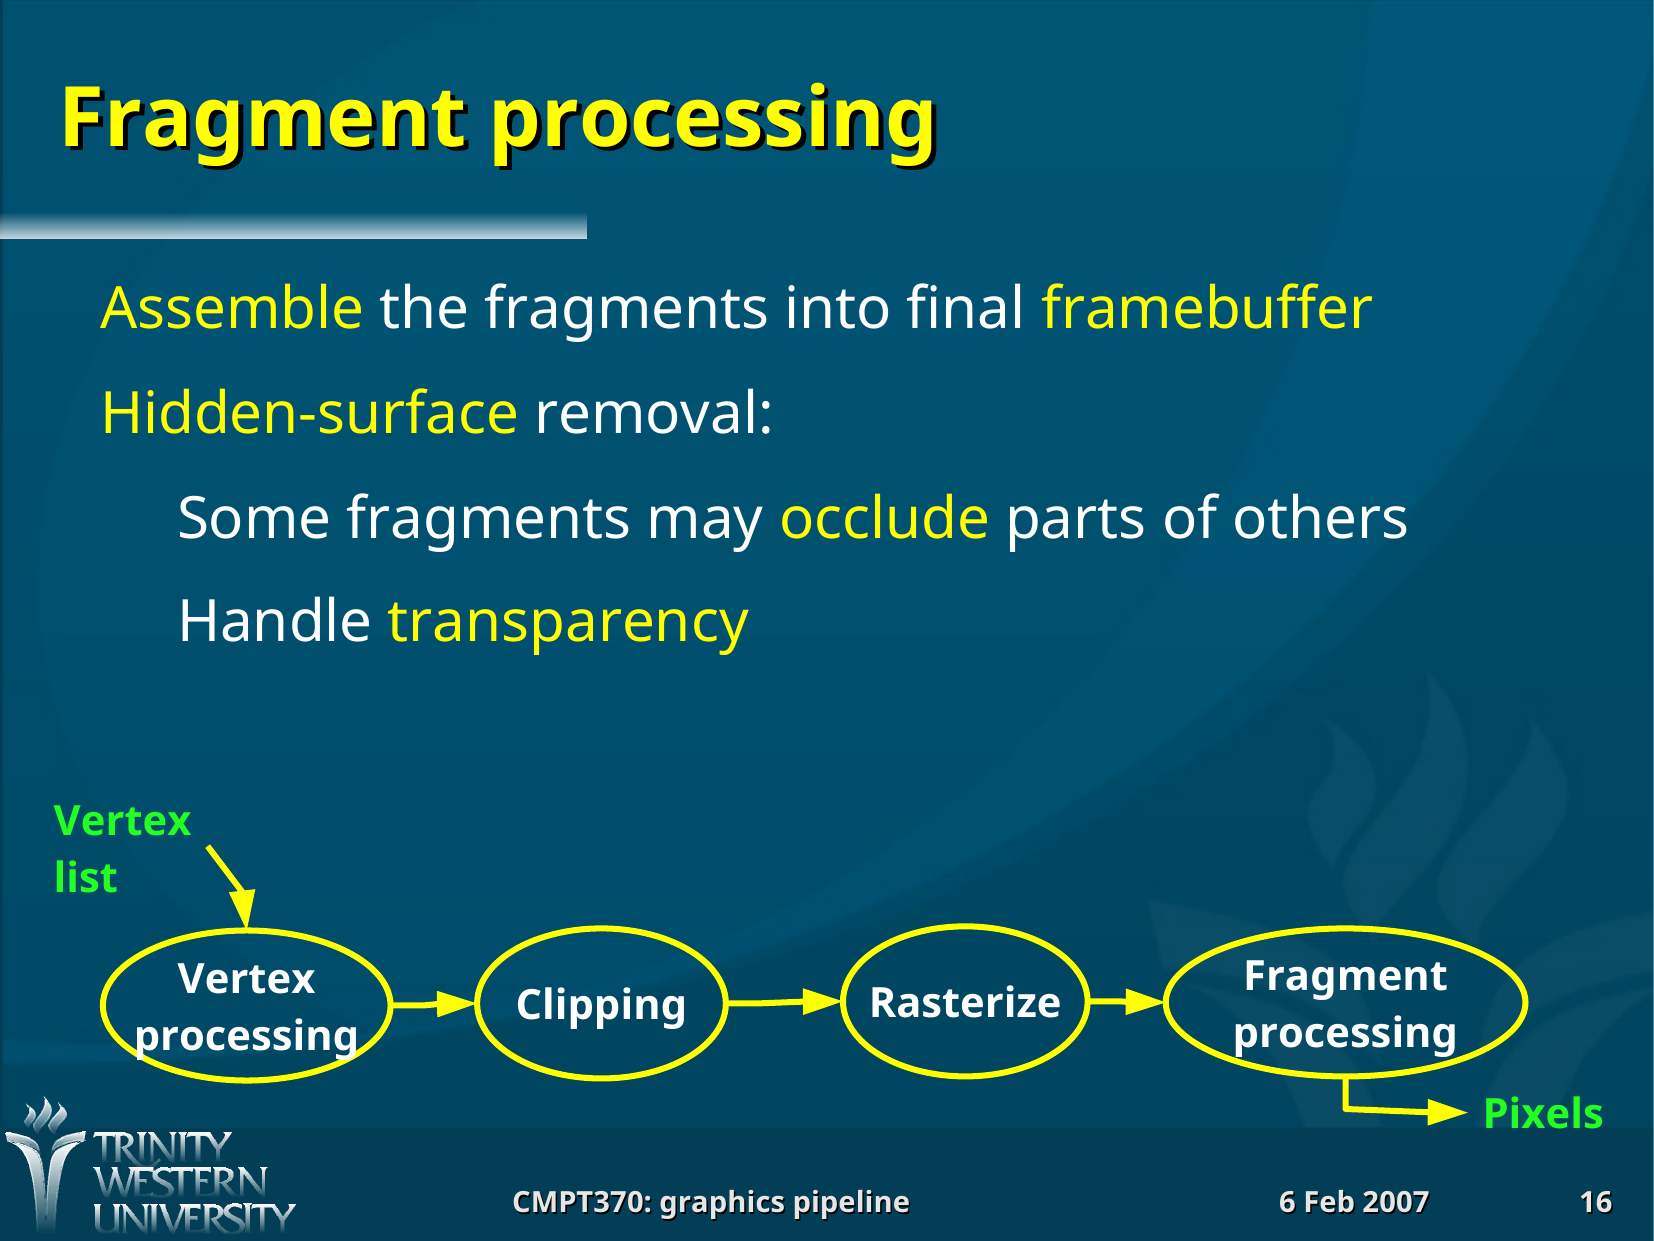

# Fragment processing
Assemble the fragments into final framebuffer
Hidden-surface removal:
Some fragments may occlude parts of others
Handle transparency
Vertex
list
Rasterize
Clipping
Fragment
processing
Vertex
processing
Pixels
CMPT370: graphics pipeline
6 Feb 2007
16